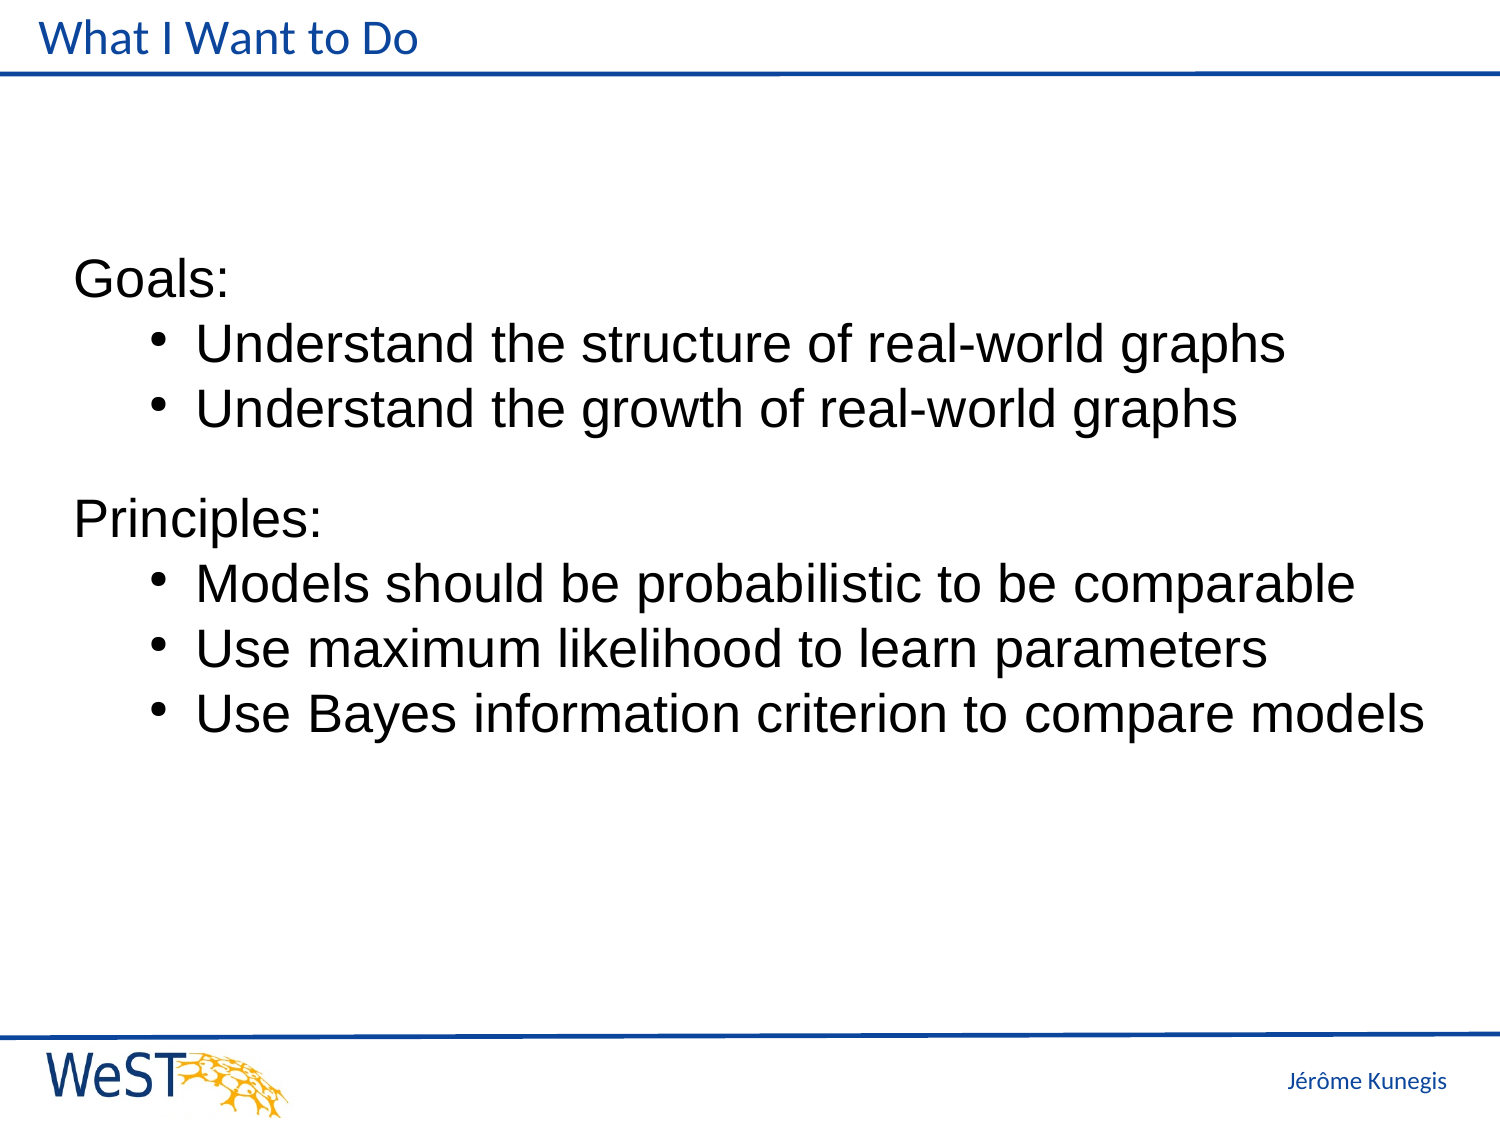

What I Want to Do
Goals:
Understand the structure of real-world graphs
Understand the growth of real-world graphs
Principles:
Models should be probabilistic to be comparable
Use maximum likelihood to learn parameters
Use Bayes information criterion to compare models